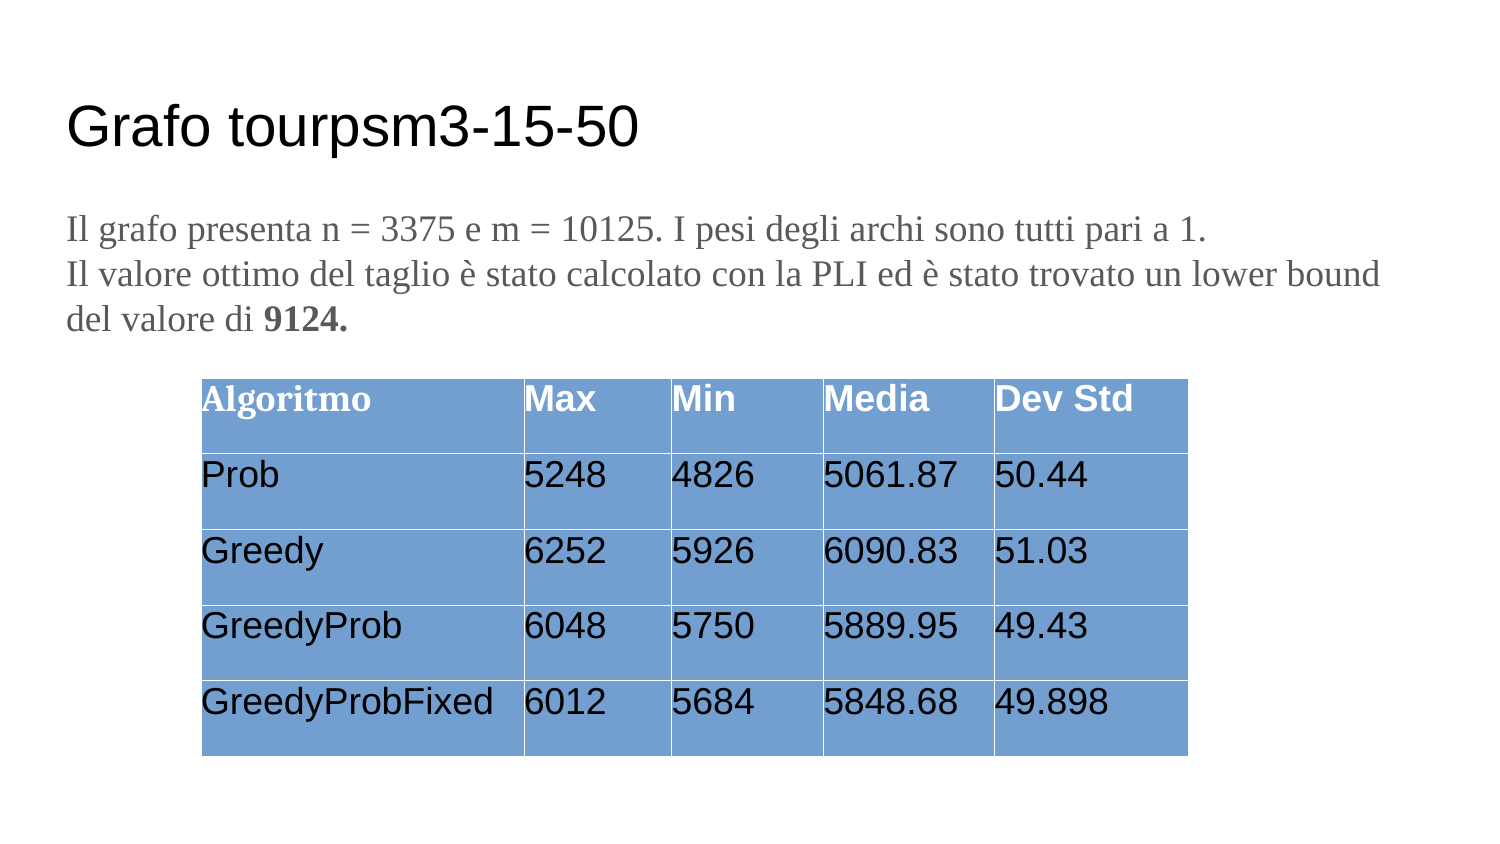

# Grafo tourpsm3-15-50
Il grafo presenta n = 3375 e m = 10125. I pesi degli archi sono tutti pari a 1.
Il valore ottimo del taglio è stato calcolato con la PLI ed è stato trovato un lower bound del valore di 9124.
| Algoritmo | Max | Min | Media | Dev Std |
| --- | --- | --- | --- | --- |
| Prob | 5248 | 4826 | 5061.87 | 50.44 |
| Greedy | 6252 | 5926 | 6090.83 | 51.03 |
| GreedyProb | 6048 | 5750 | 5889.95 | 49.43 |
| GreedyProbFixed | 6012 | 5684 | 5848.68 | 49.898 |